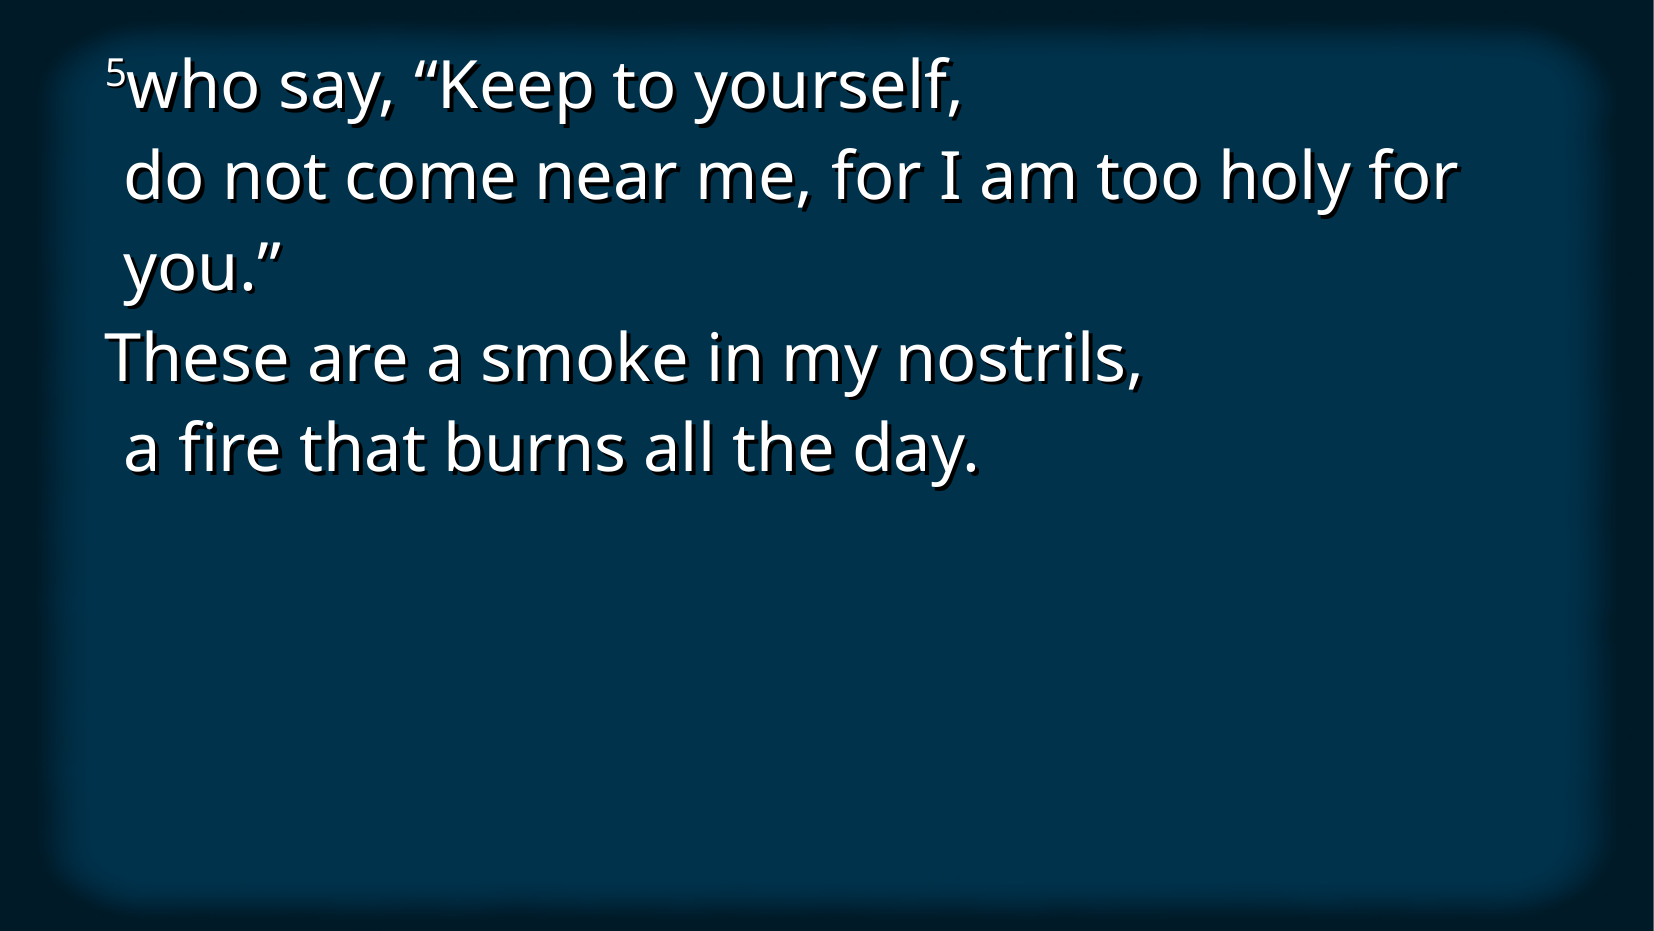

5who say, “Keep to yourself,
do not come near me, for I am too holy for you.”
These are a smoke in my nostrils,
a fire that burns all the day.